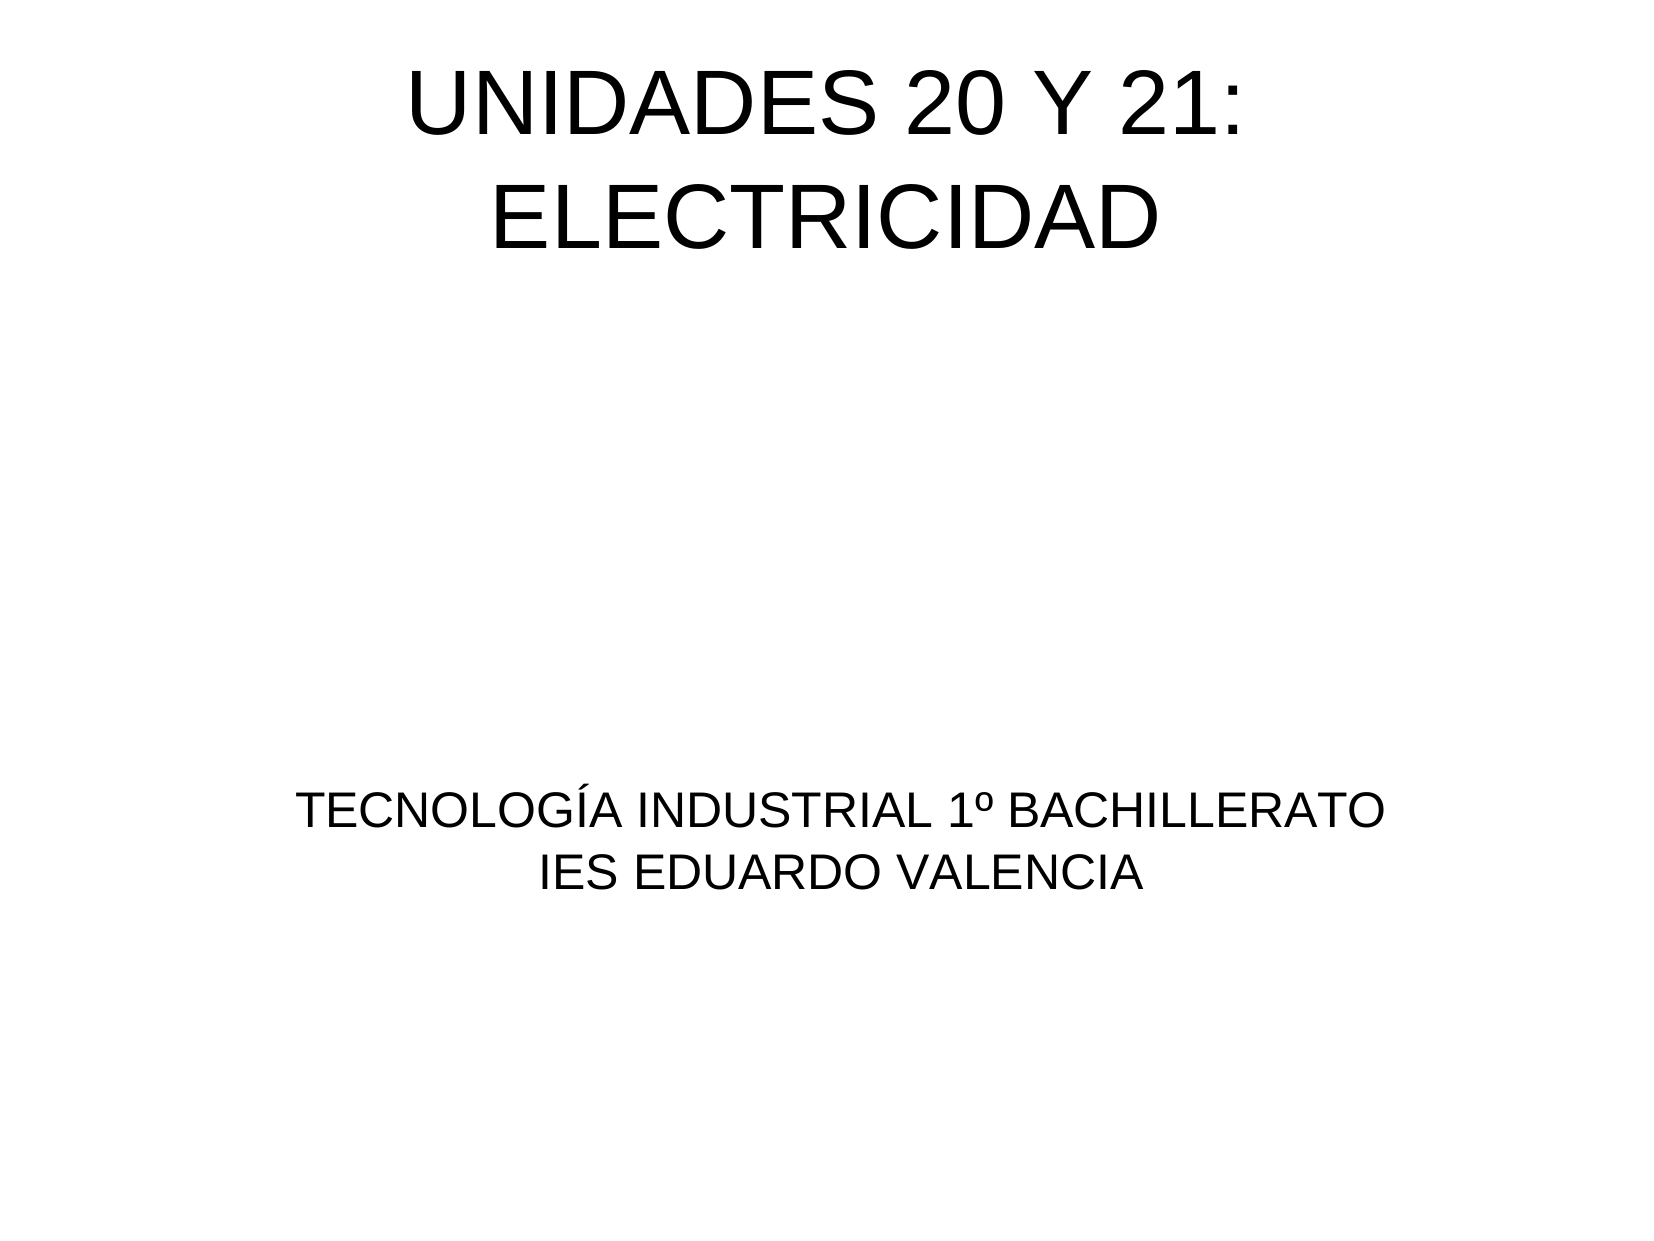

# UNIDADES 20 Y 21: ELECTRICIDAD
TECNOLOGÍA INDUSTRIAL 1º BACHILLERATO
IES EDUARDO VALENCIA